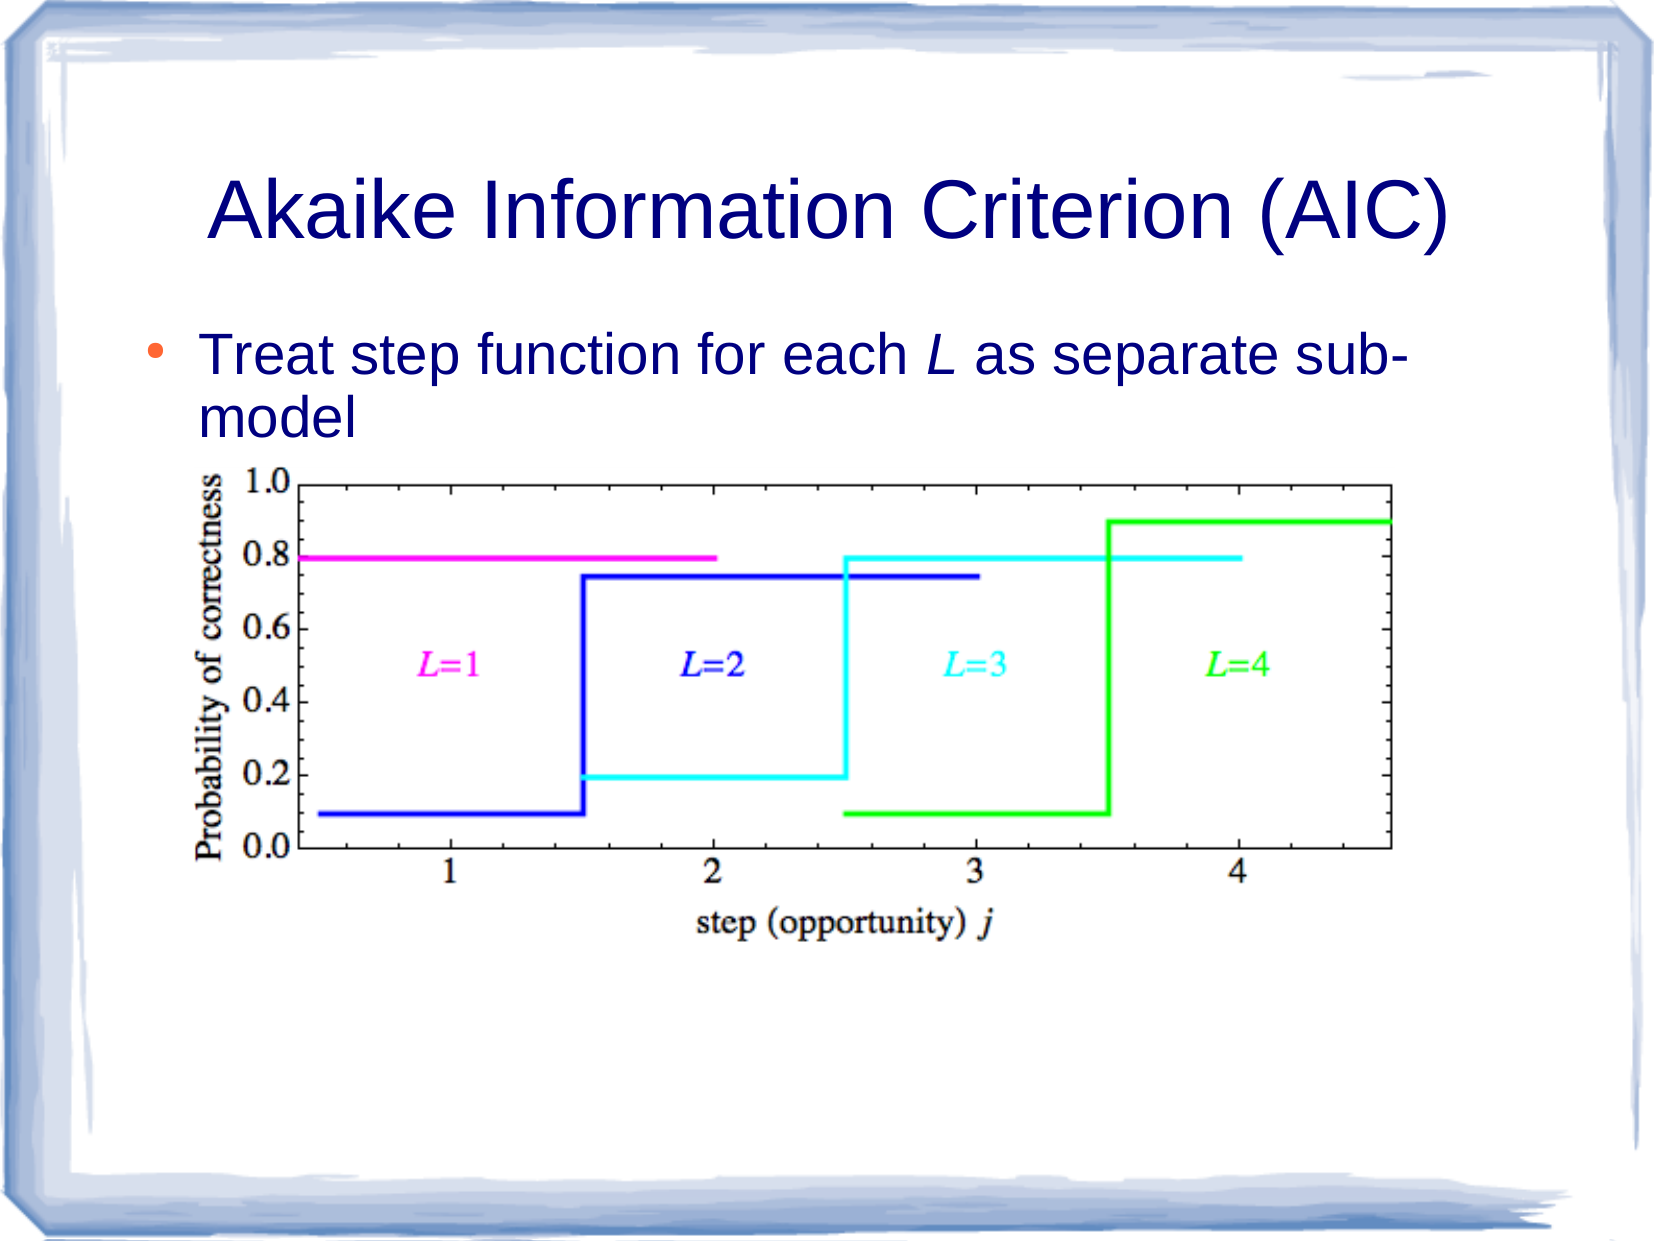

# Akaike Information Criterion (AIC)
Treat step function for each L as separate sub-model